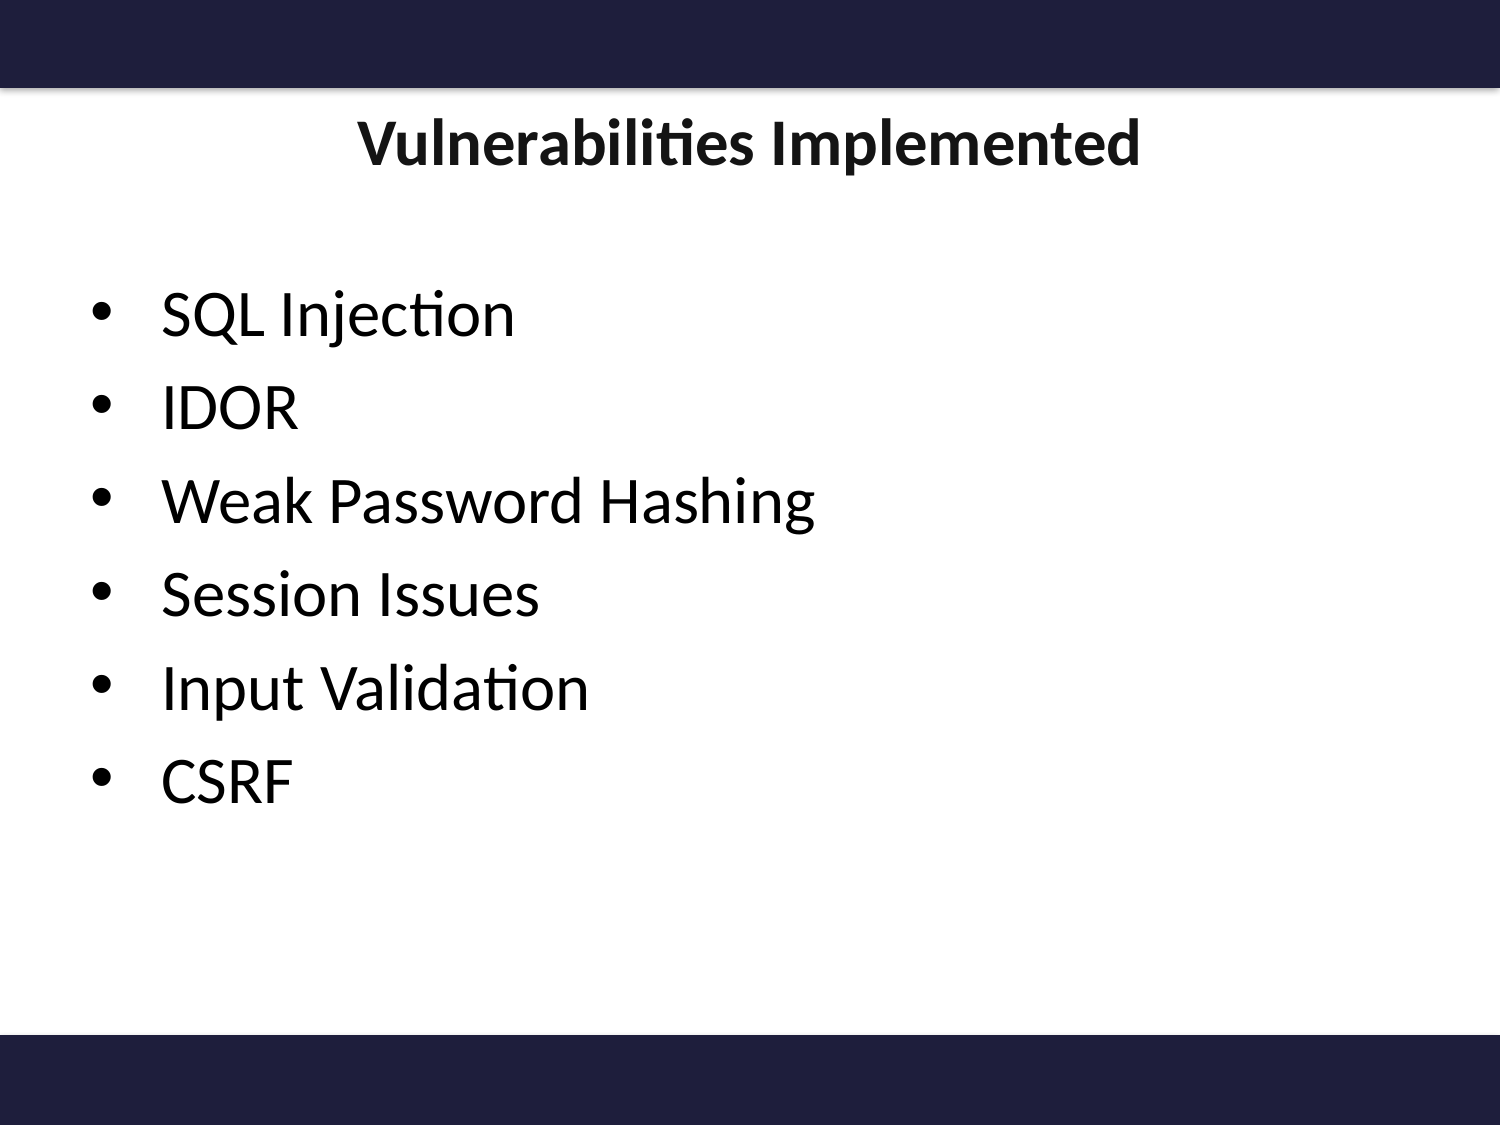

# Vulnerabilities Implemented
 SQL Injection
 IDOR
 Weak Password Hashing
 Session Issues
 Input Validation
 CSRF